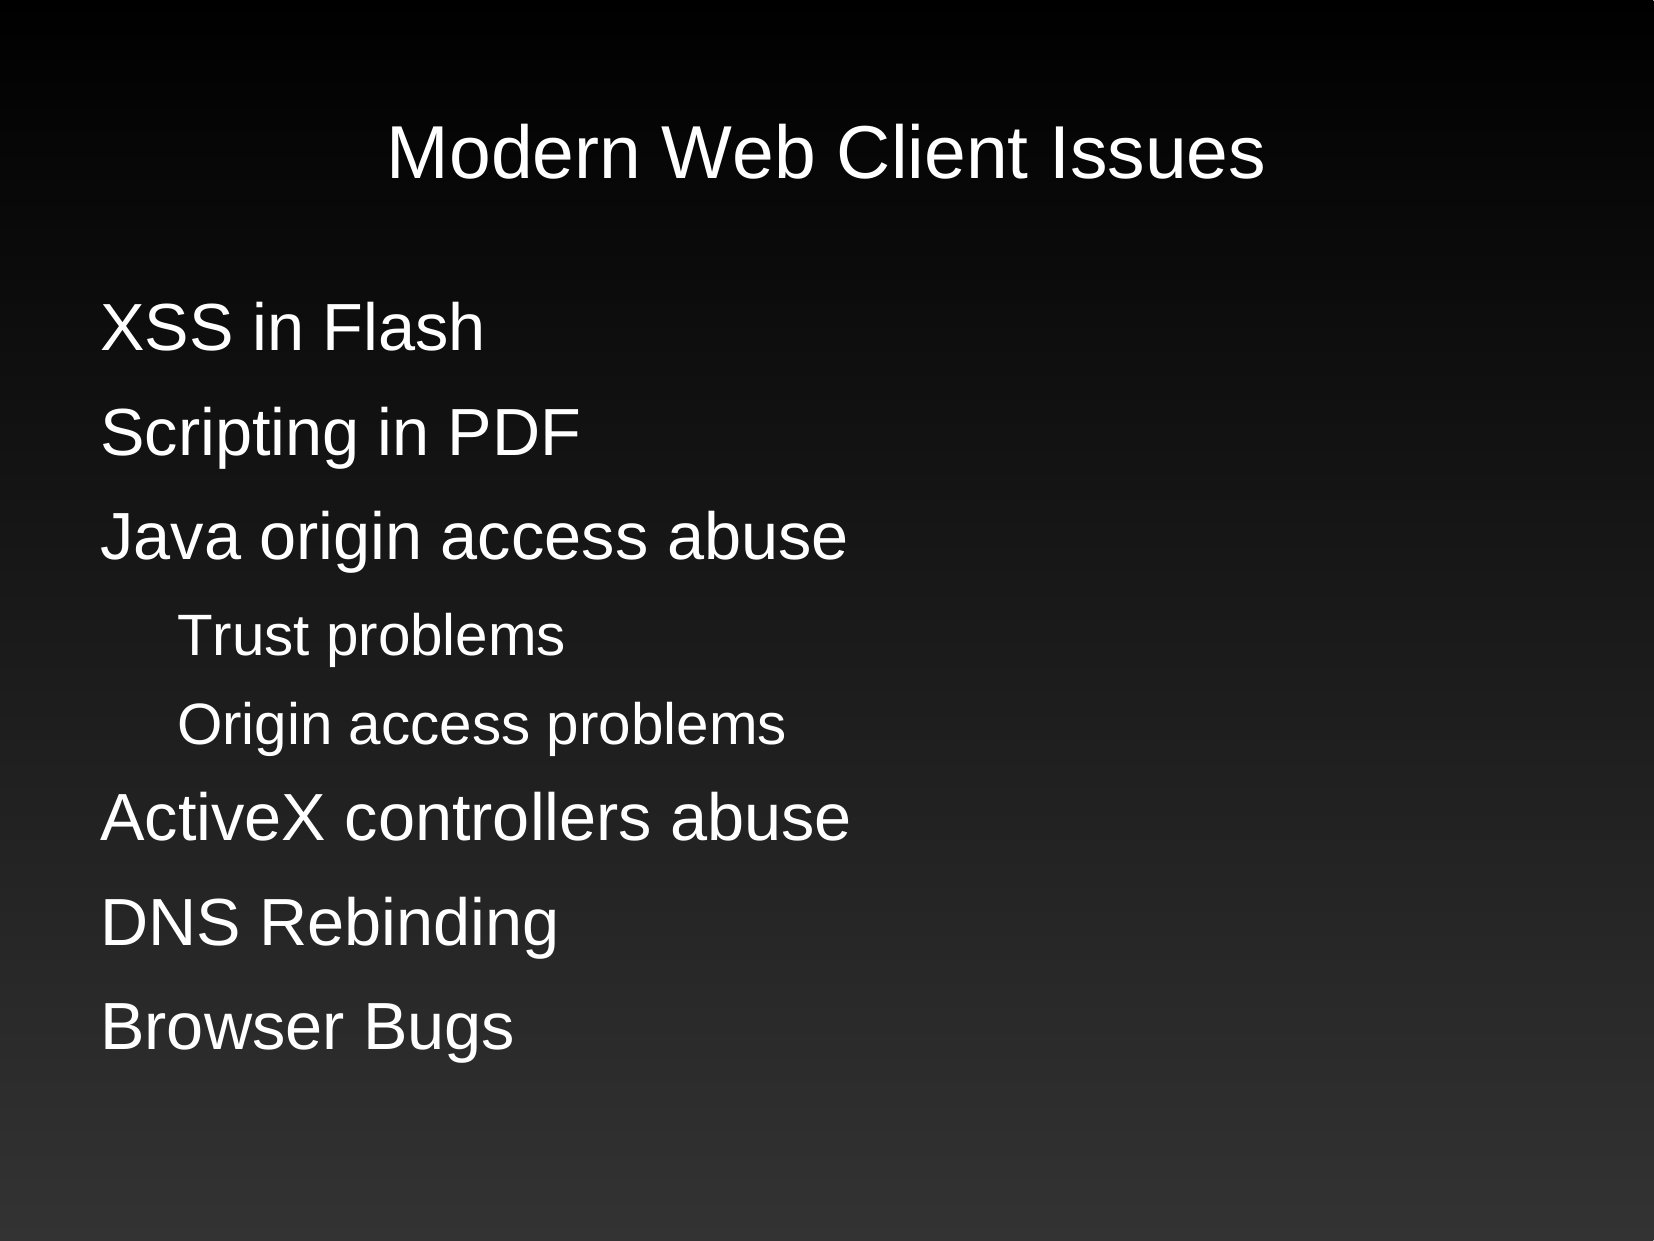

# Modern Web Client Issues
XSS in Flash
Scripting in PDF
Java origin access abuse
Trust problems
Origin access problems
ActiveX controllers abuse
DNS Rebinding
Browser Bugs